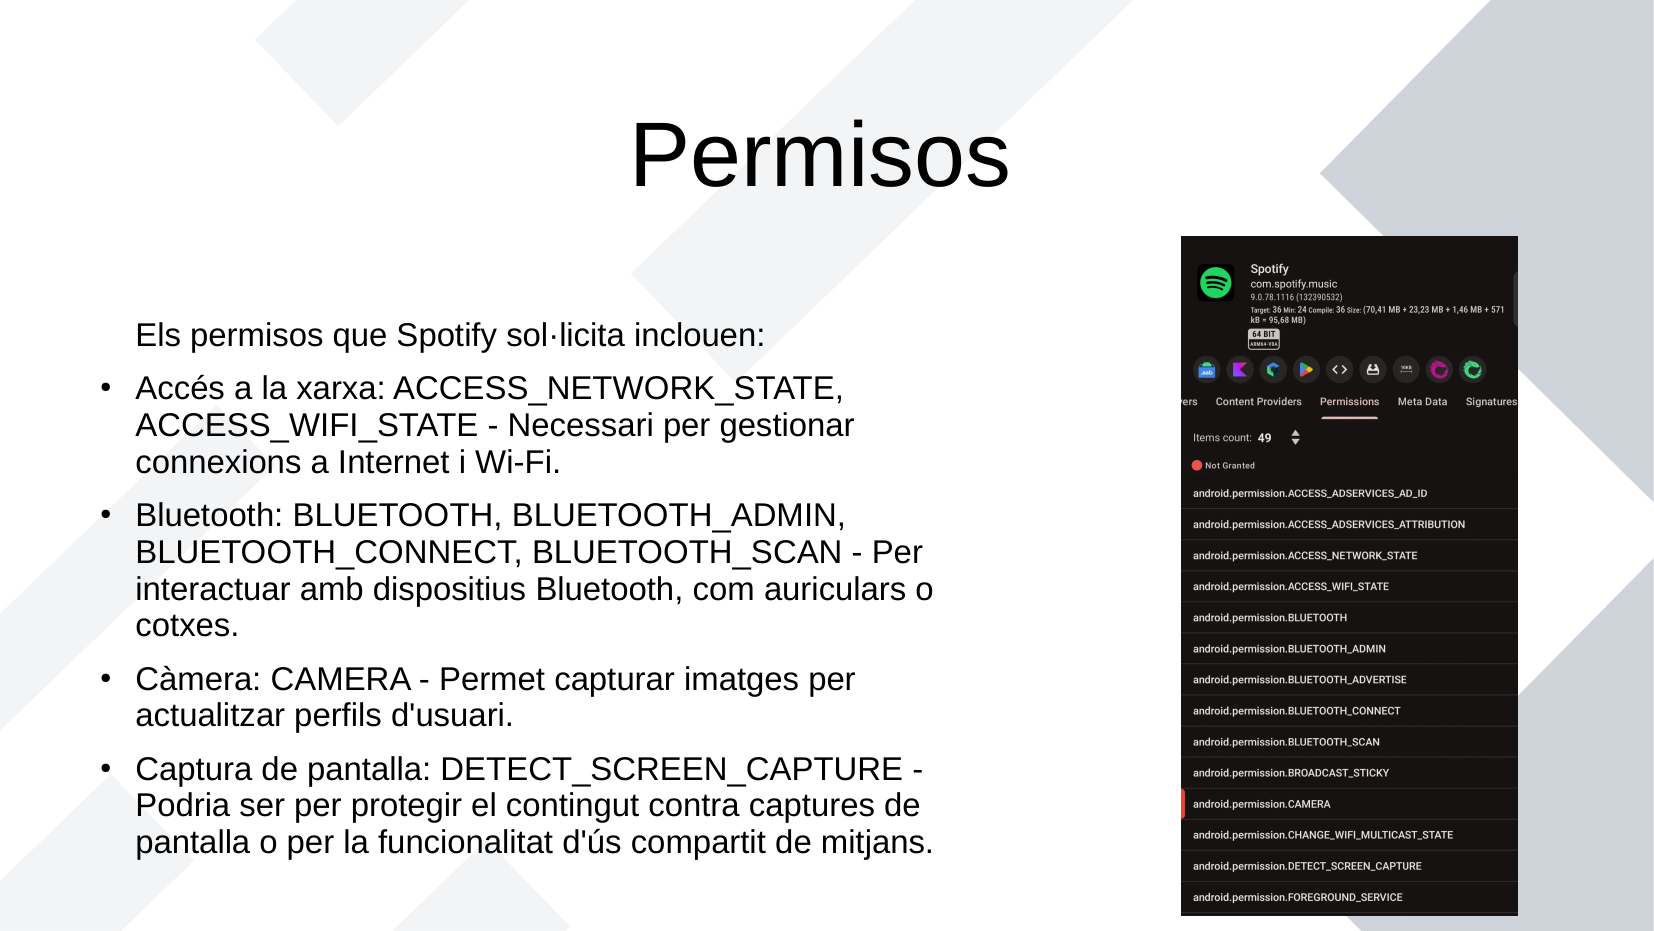

# Permisos
Els permisos que Spotify sol·licita inclouen:
Accés a la xarxa: ACCESS_NETWORK_STATE, ACCESS_WIFI_STATE - Necessari per gestionar connexions a Internet i Wi-Fi.
Bluetooth: BLUETOOTH, BLUETOOTH_ADMIN, BLUETOOTH_CONNECT, BLUETOOTH_SCAN - Per interactuar amb dispositius Bluetooth, com auriculars o cotxes.
Càmera: CAMERA - Permet capturar imatges per actualitzar perfils d'usuari.
Captura de pantalla: DETECT_SCREEN_CAPTURE - Podria ser per protegir el contingut contra captures de pantalla o per la funcionalitat d'ús compartit de mitjans.